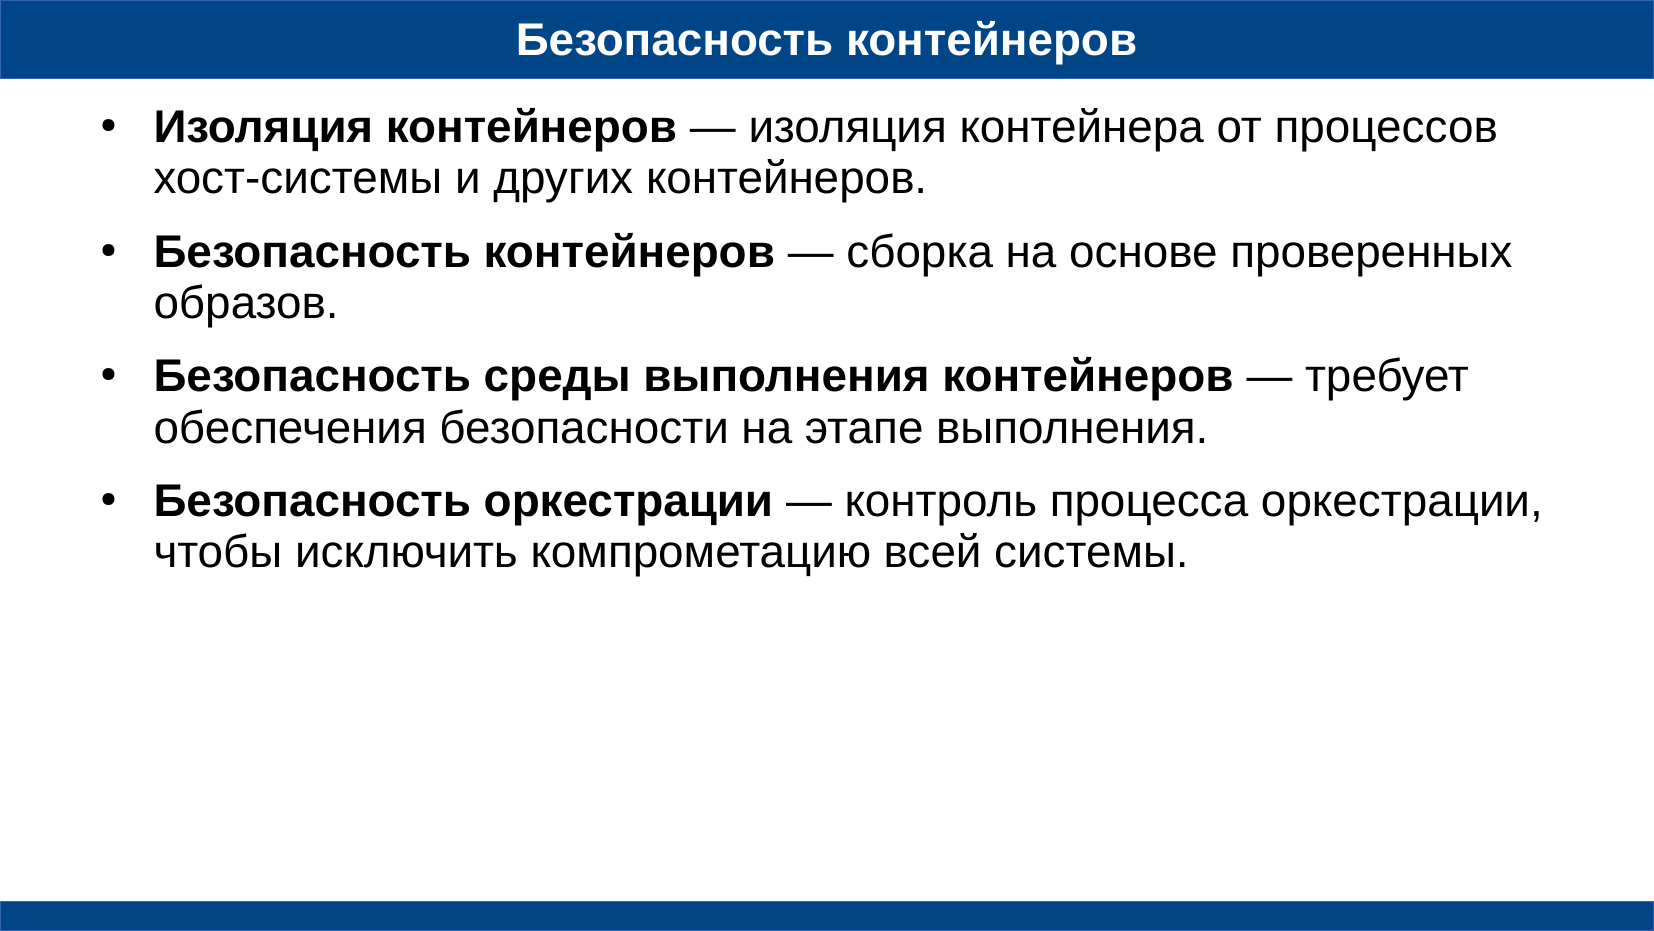

# Безопасность контейнеров
Изоляция контейнеров — изоляция контейнера от процессов хост-системы и других контейнеров.
Безопасность контейнеров — сборка на основе проверенных образов.
Безопасность среды выполнения контейнеров — требует обеспечения безопасности на этапе выполнения.
Безопасность оркестрации — контроль процесса оркестрации, чтобы исключить компрометацию всей системы.